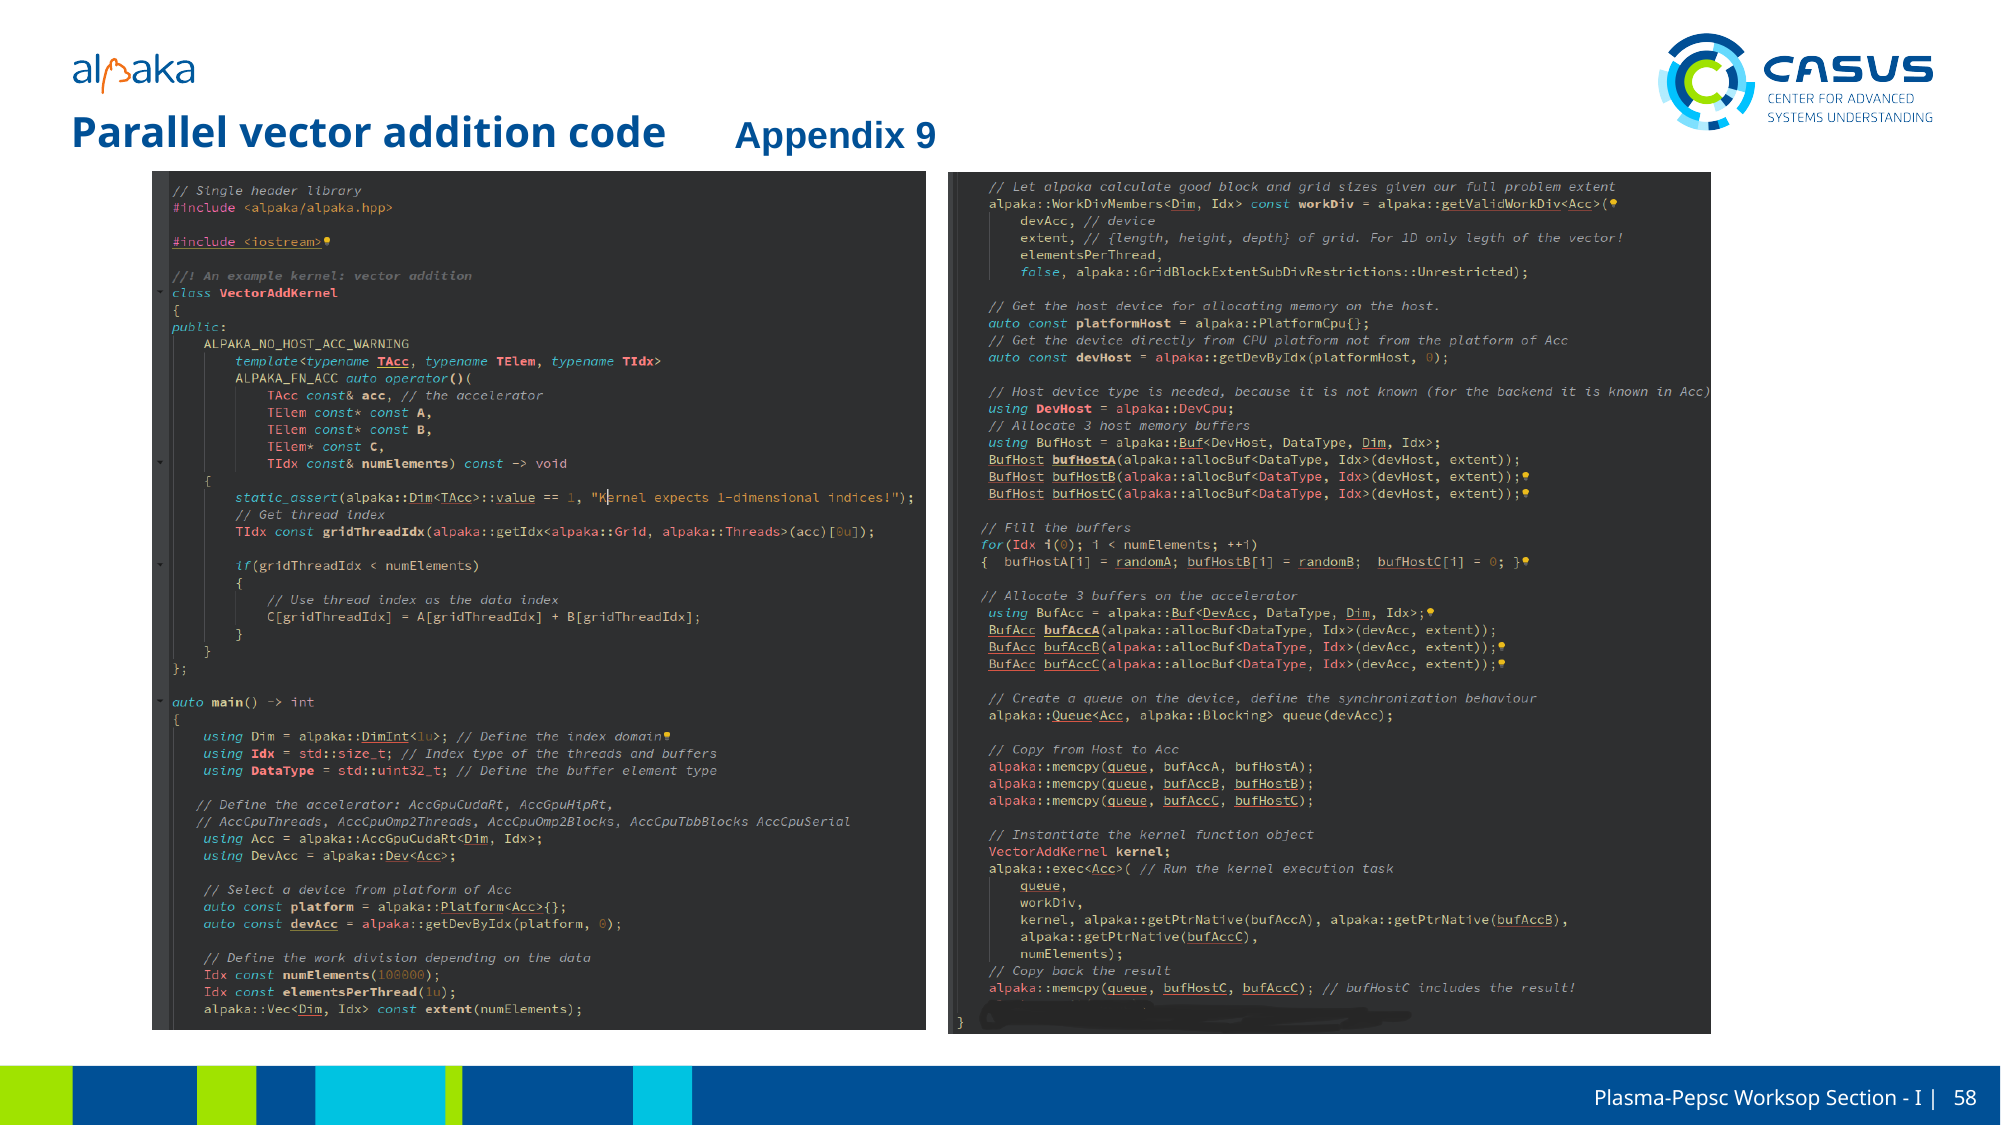

# Parallel vector addition code
Appendix 9
Plasma-Pepsc Worksop Section - I
58